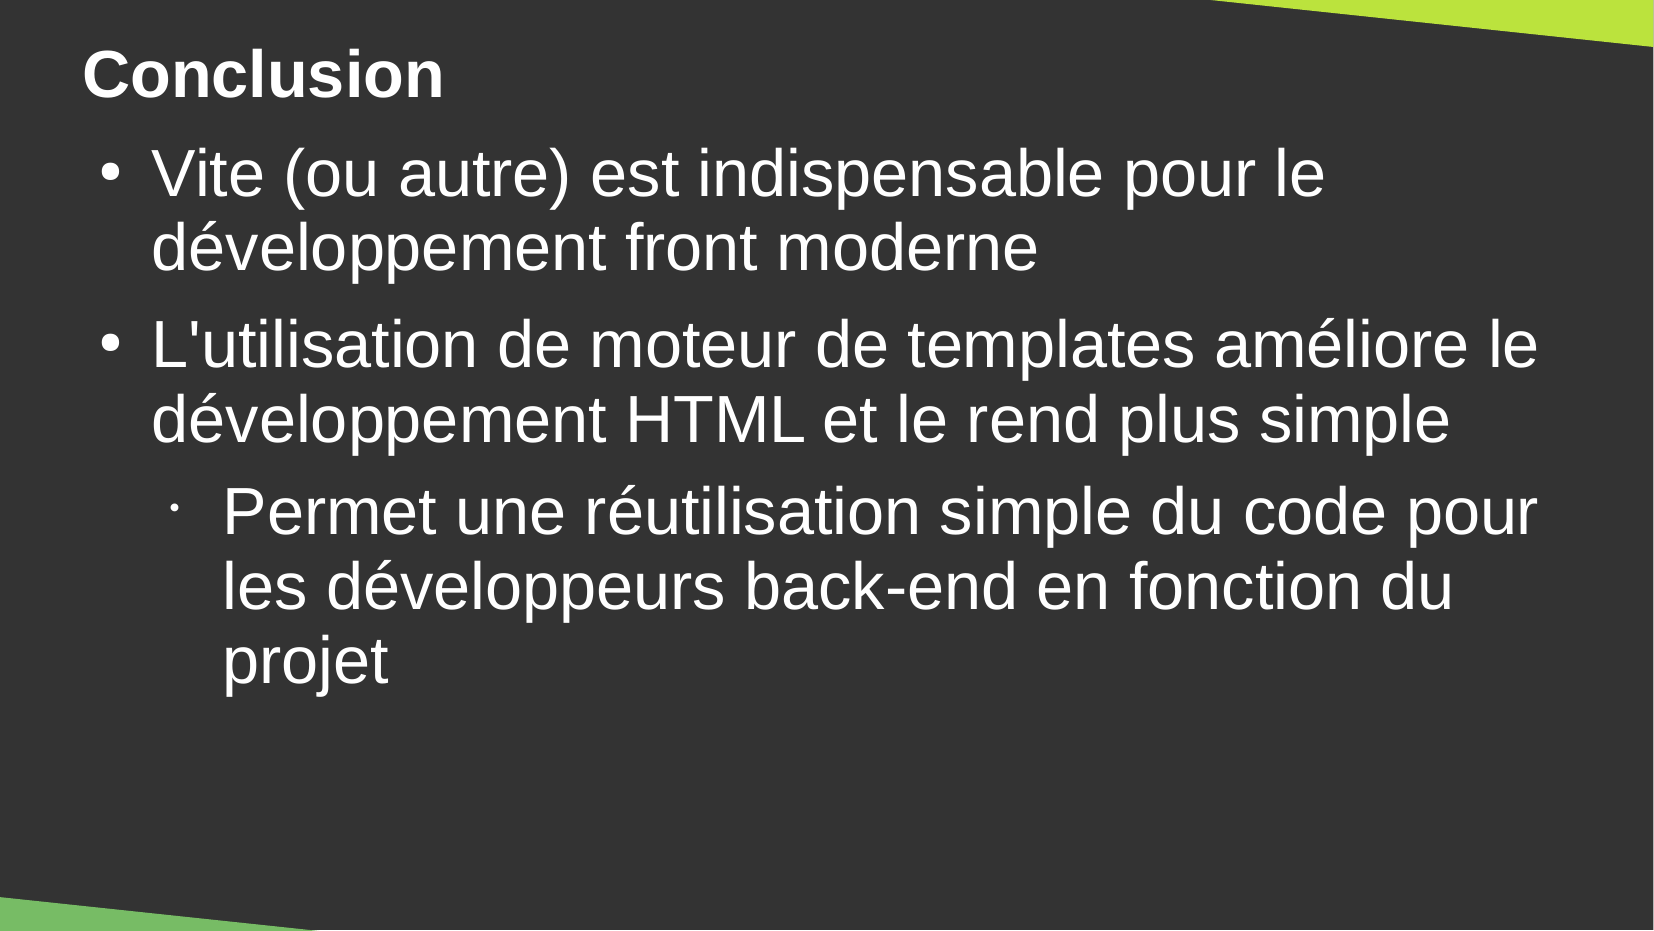

# Conclusion
Vite (ou autre) est indispensable pour le développement front moderne
L'utilisation de moteur de templates améliore le développement HTML et le rend plus simple
Permet une réutilisation simple du code pour les développeurs back-end en fonction du projet